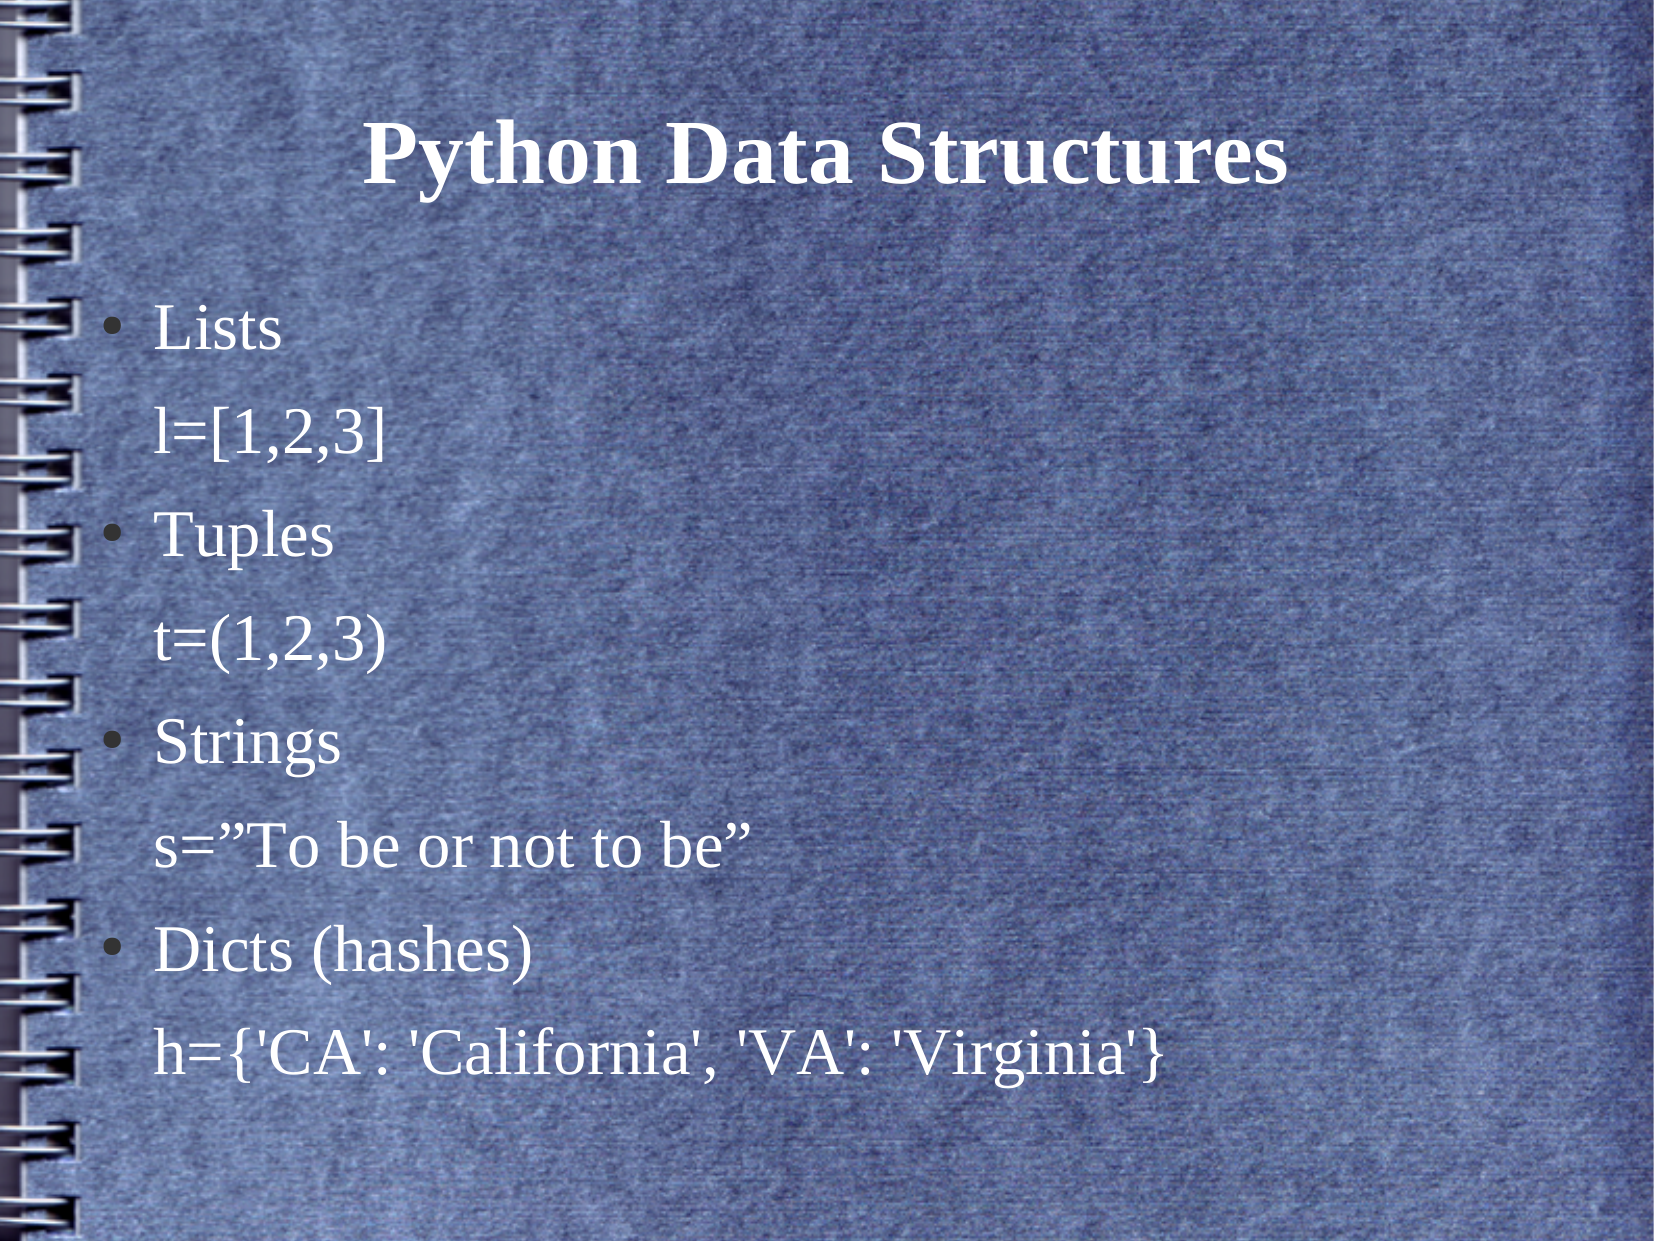

# Python Data Structures
Lists
l=[1,2,3]
Tuples
t=(1,2,3)
Strings
s=”To be or not to be”
Dicts (hashes)
h={'CA': 'California', 'VA': 'Virginia'}